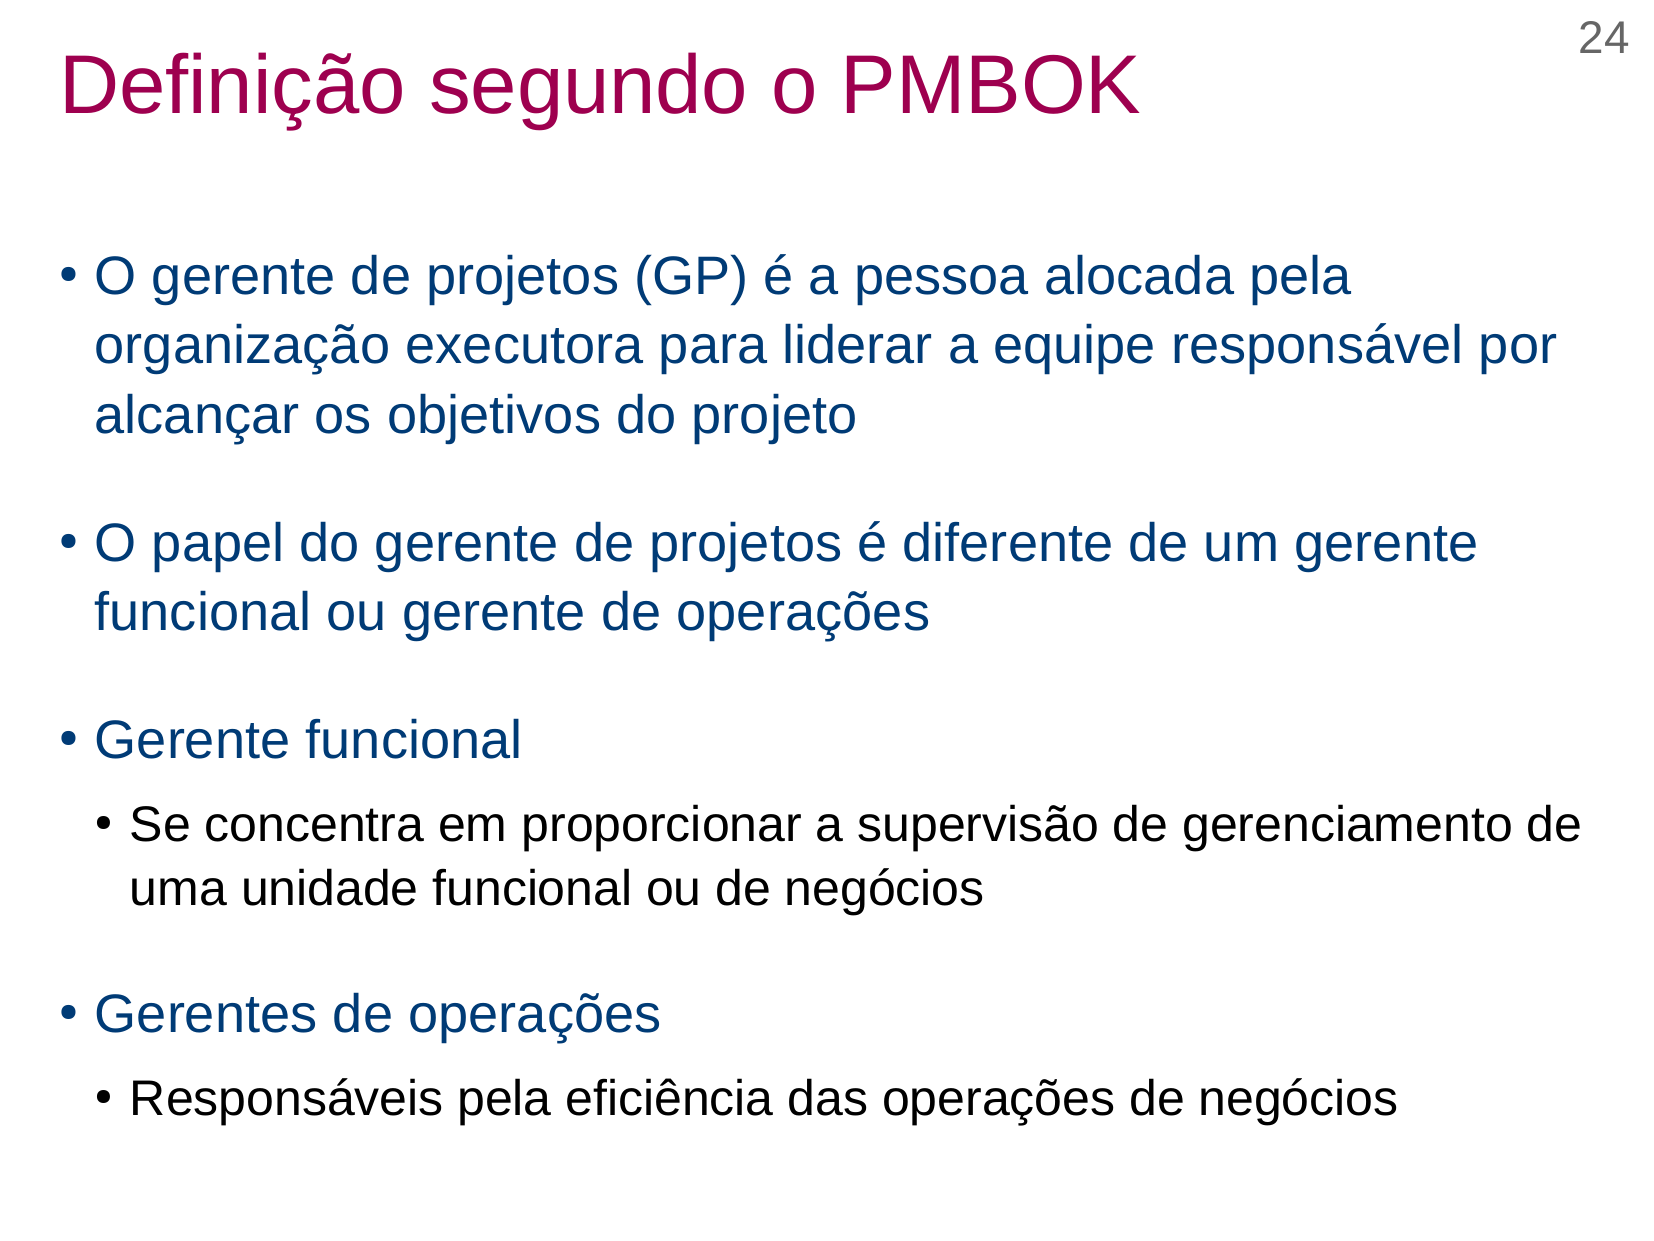

24
# Definição segundo o PMBOK
O gerente de projetos (GP) é a pessoa alocada pela organização executora para liderar a equipe responsável por alcançar os objetivos do projeto
O papel do gerente de projetos é diferente de um gerente funcional ou gerente de operações
Gerente funcional
Se concentra em proporcionar a supervisão de gerenciamento de uma unidade funcional ou de negócios
Gerentes de operações
Responsáveis pela eficiência das operações de negócios